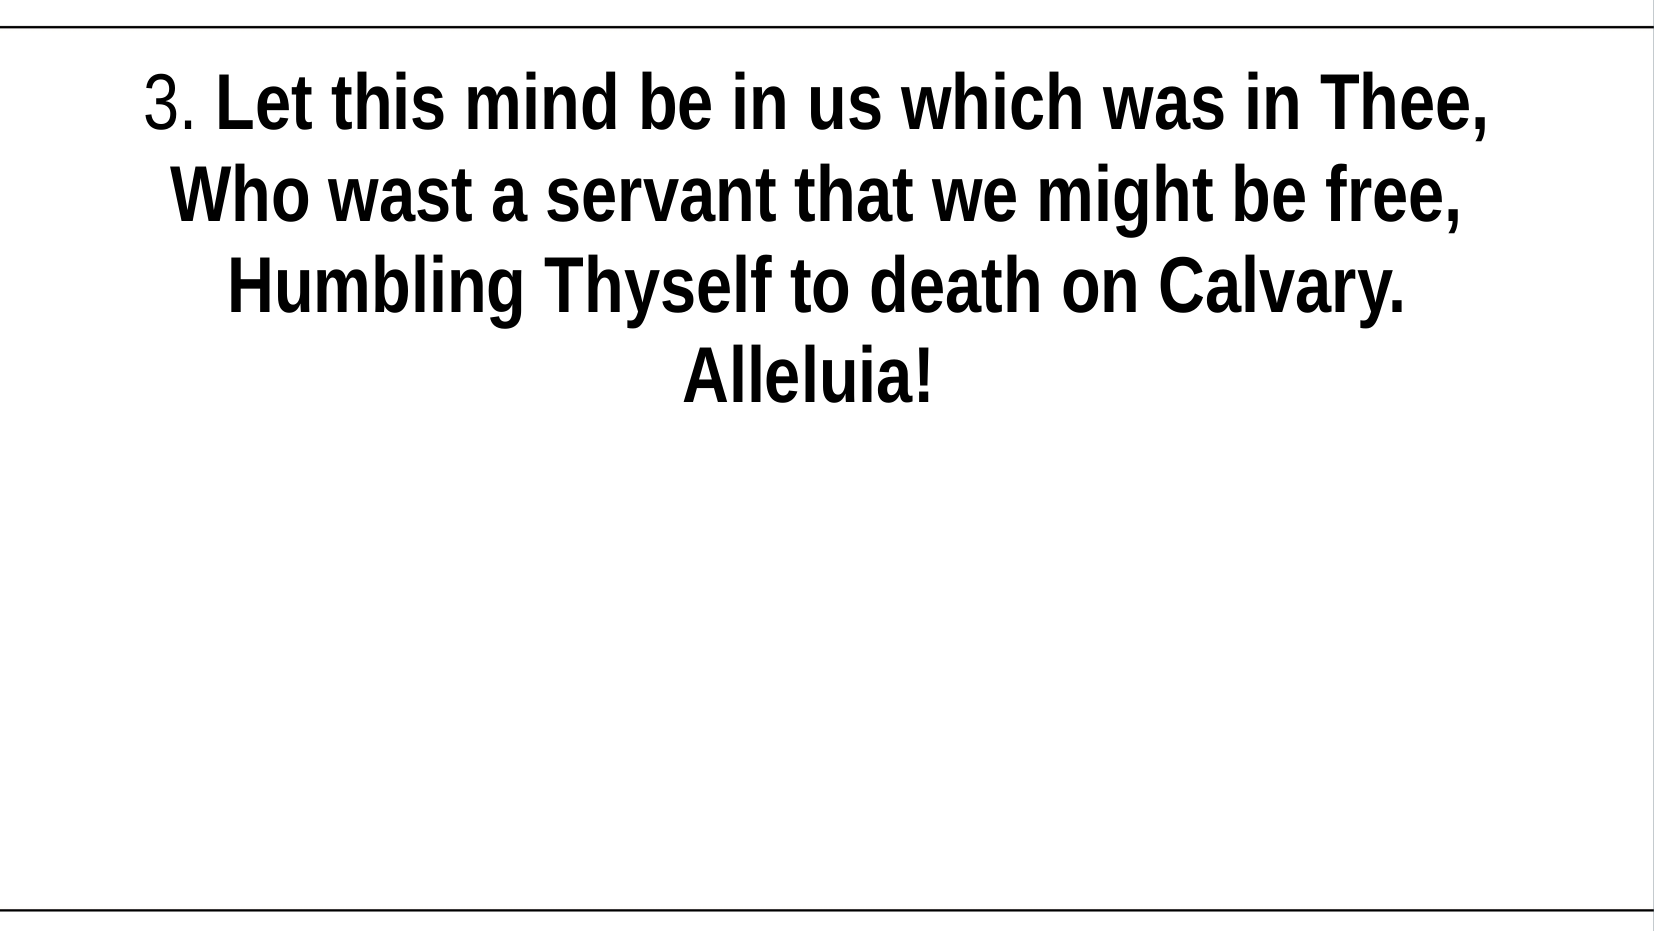

3. Let this mind be in us which was in Thee,
Who wast a servant that we might be free,
Humbling Thyself to death on Calvary.
Alleluia!